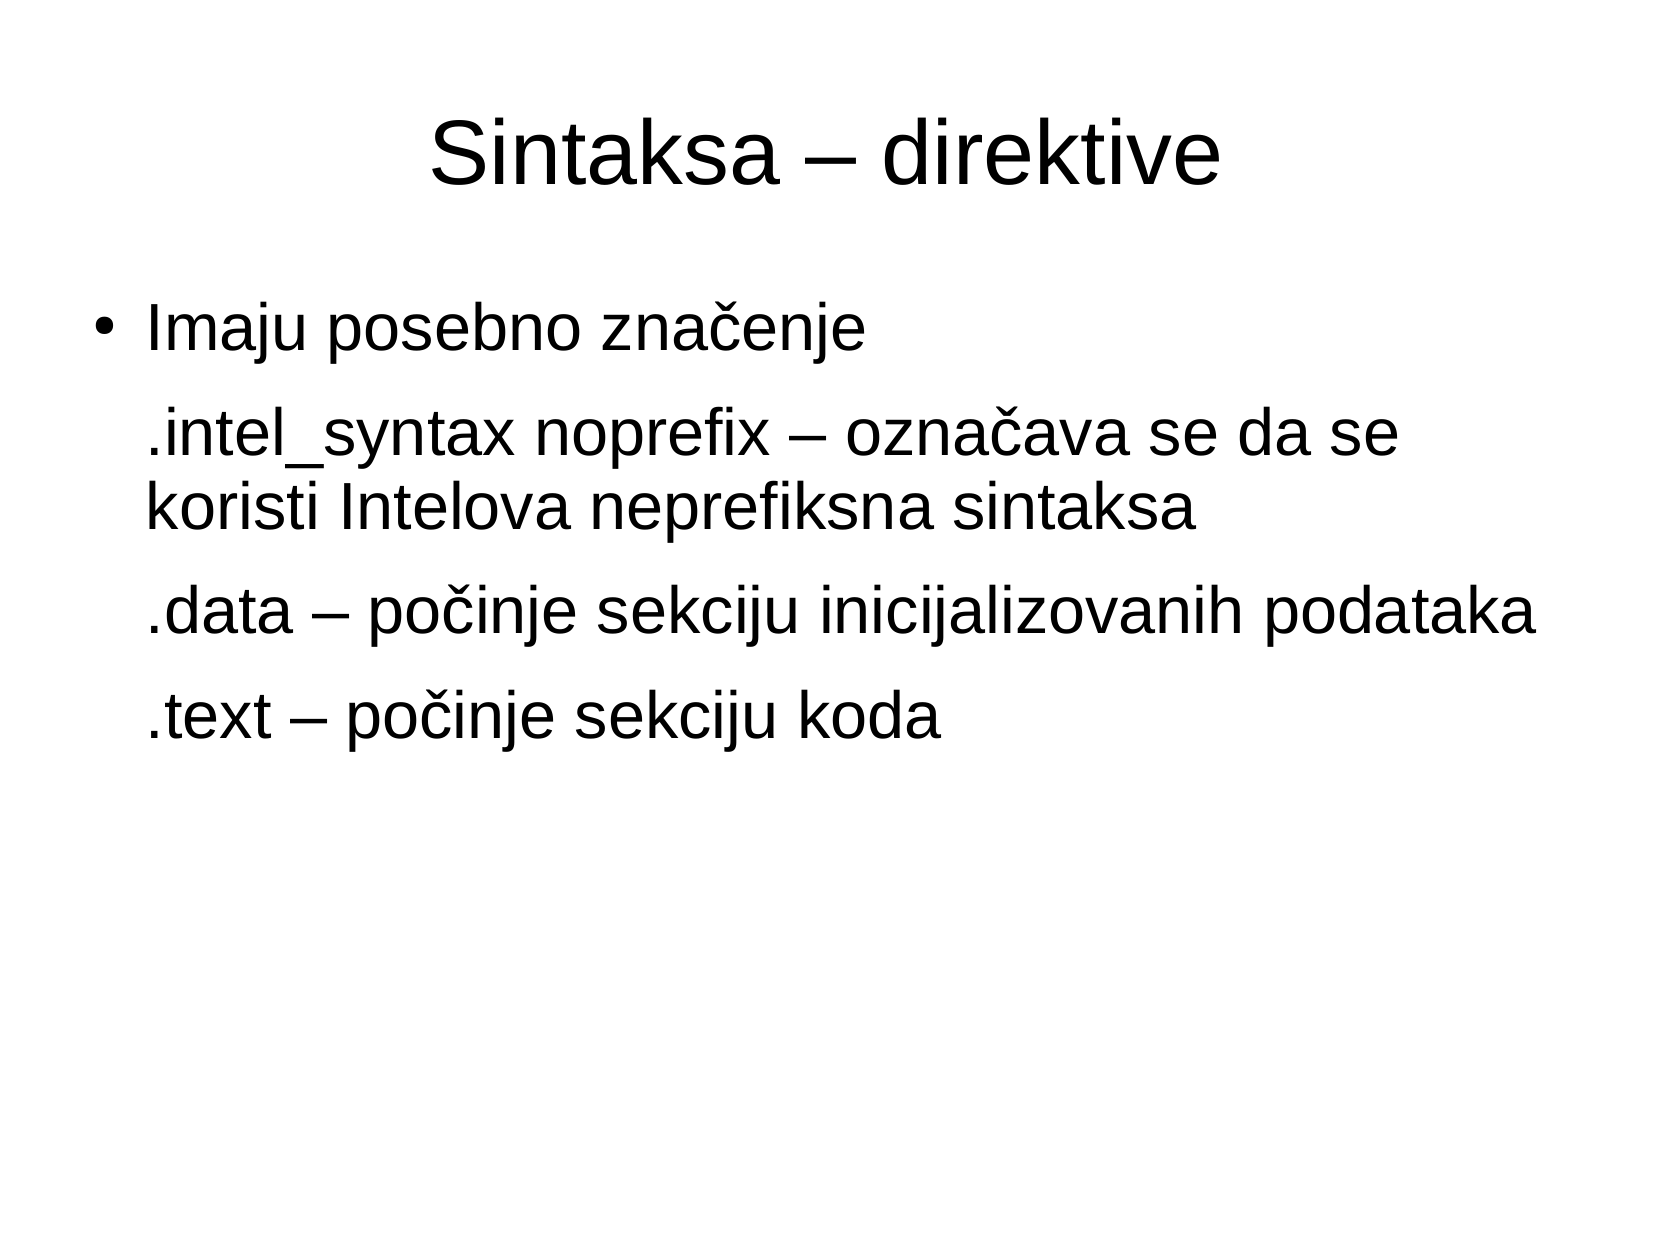

# Sintaksa – direktive
Imaju posebno značenje
.intel_syntax noprefix – označava se da se koristi Intelova neprefiksna sintaksa
.data – počinje sekciju inicijalizovanih podataka
.text – počinje sekciju koda